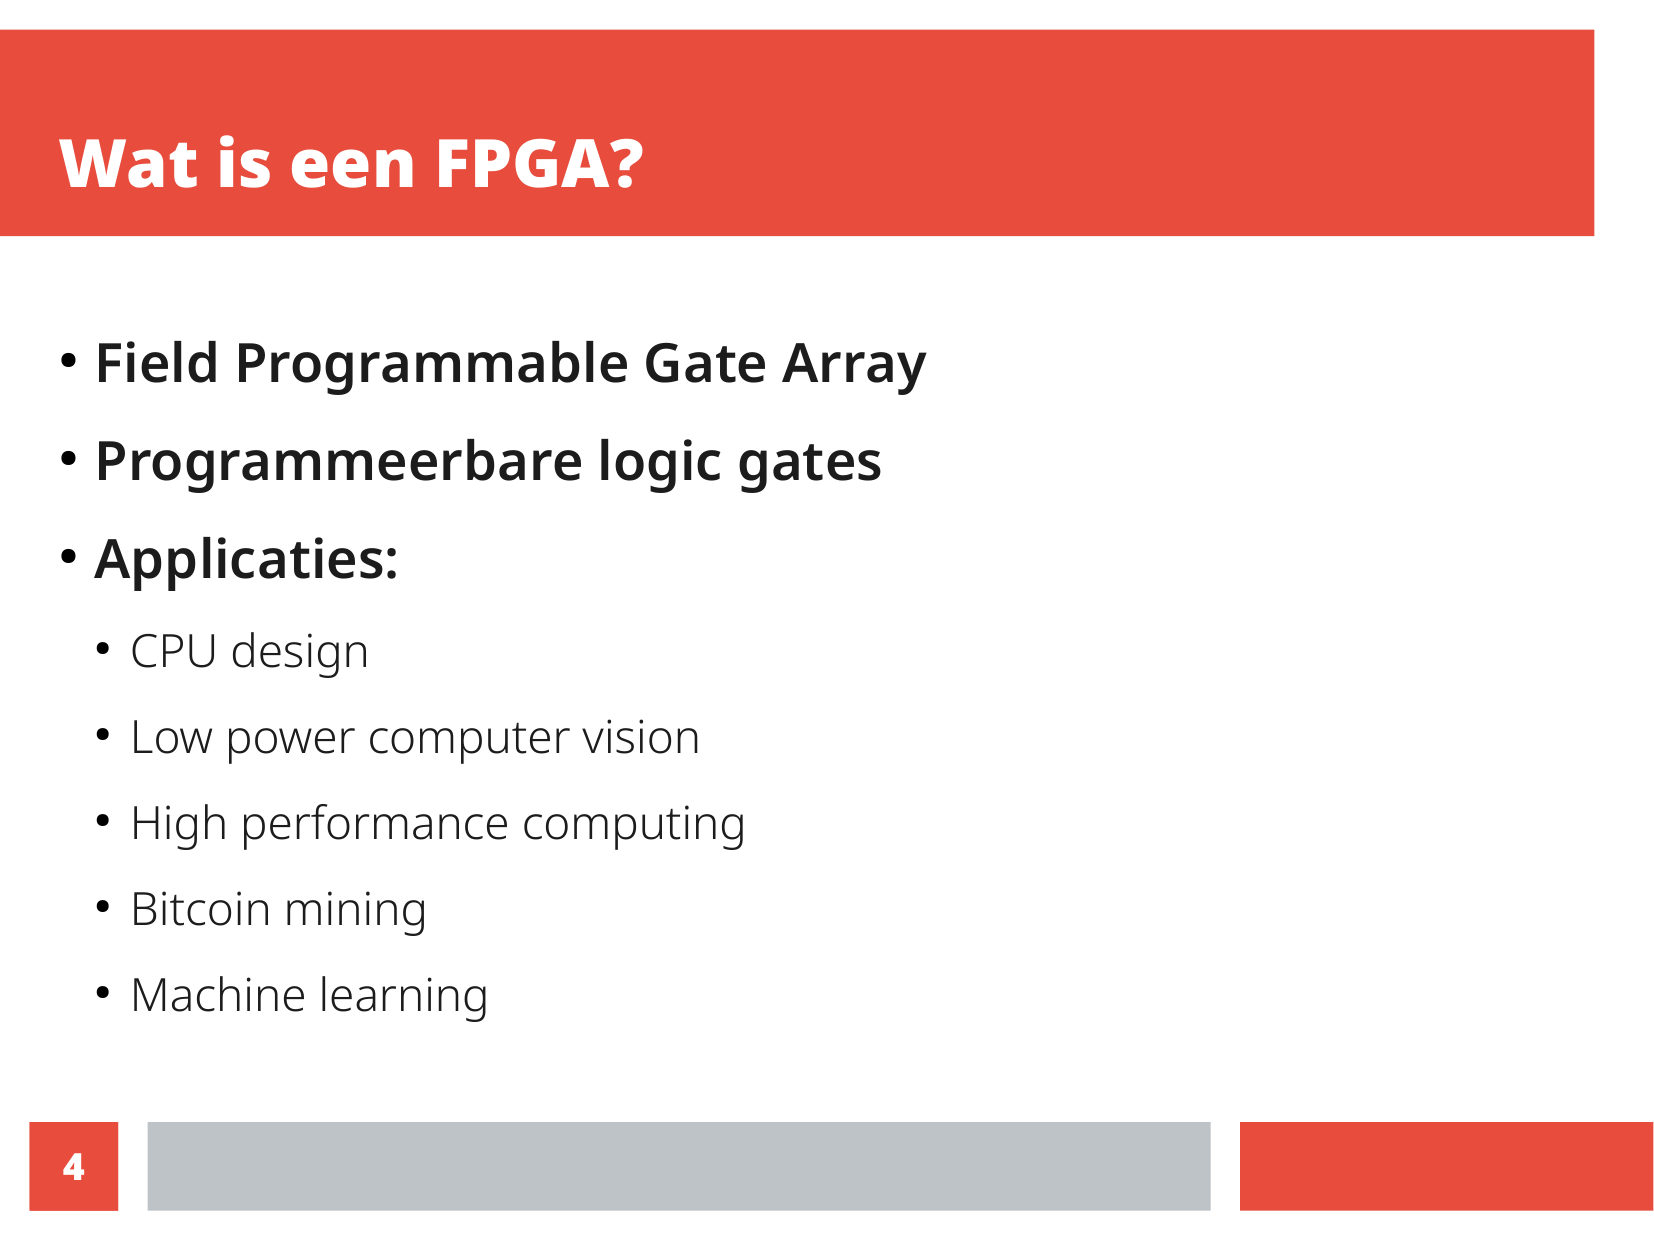

# Wat is een FPGA?
Field Programmable Gate Array
Programmeerbare logic gates
Applicaties:
CPU design
Low power computer vision
High performance computing
Bitcoin mining
Machine learning
4